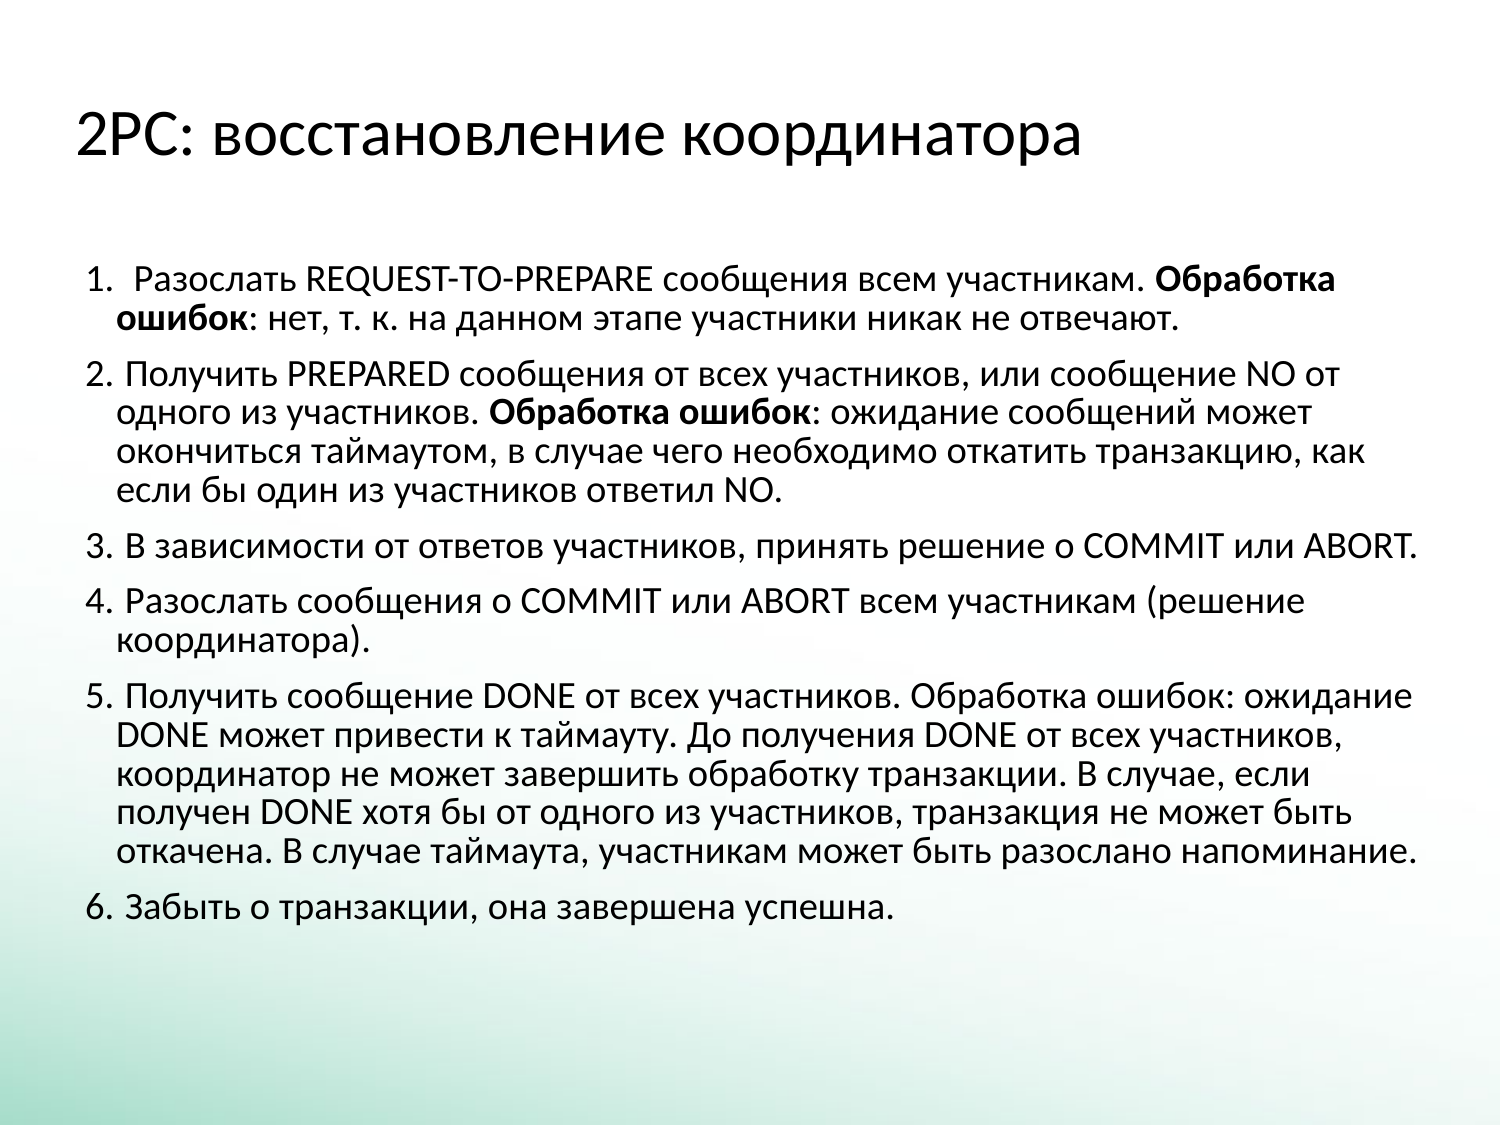

# 2PC: восстановление координатора
 Разослать REQUEST-TO-PREPARE сообщения всем участникам. Обработка ошибок: нет, т. к. на данном этапе участники никак не отвечают.
 Получить PREPARED сообщения от всех участников, или сообщение NO от одного из участников. Обработка ошибок: ожидание сообщений может окончиться таймаутом, в случае чего необходимо откатить транзакцию, как если бы один из участников ответил NO.
 В зависимости от ответов участников, принять решение о COMMIT или ABORT.
 Разослать сообщения о COMMIT или ABORT всем участникам (решение координатора).
 Получить сообщение DONE от всех участников. Обработка ошибок: ожидание DONE может привести к таймауту. До получения DONE от всех участников, координатор не может завершить обработку транзакции. В случае, если получен DONE хотя бы от одного из участников, транзакция не может быть откачена. В случае таймаута, участникам может быть разослано напоминание.
 Забыть о транзакции, она завершена успешна.